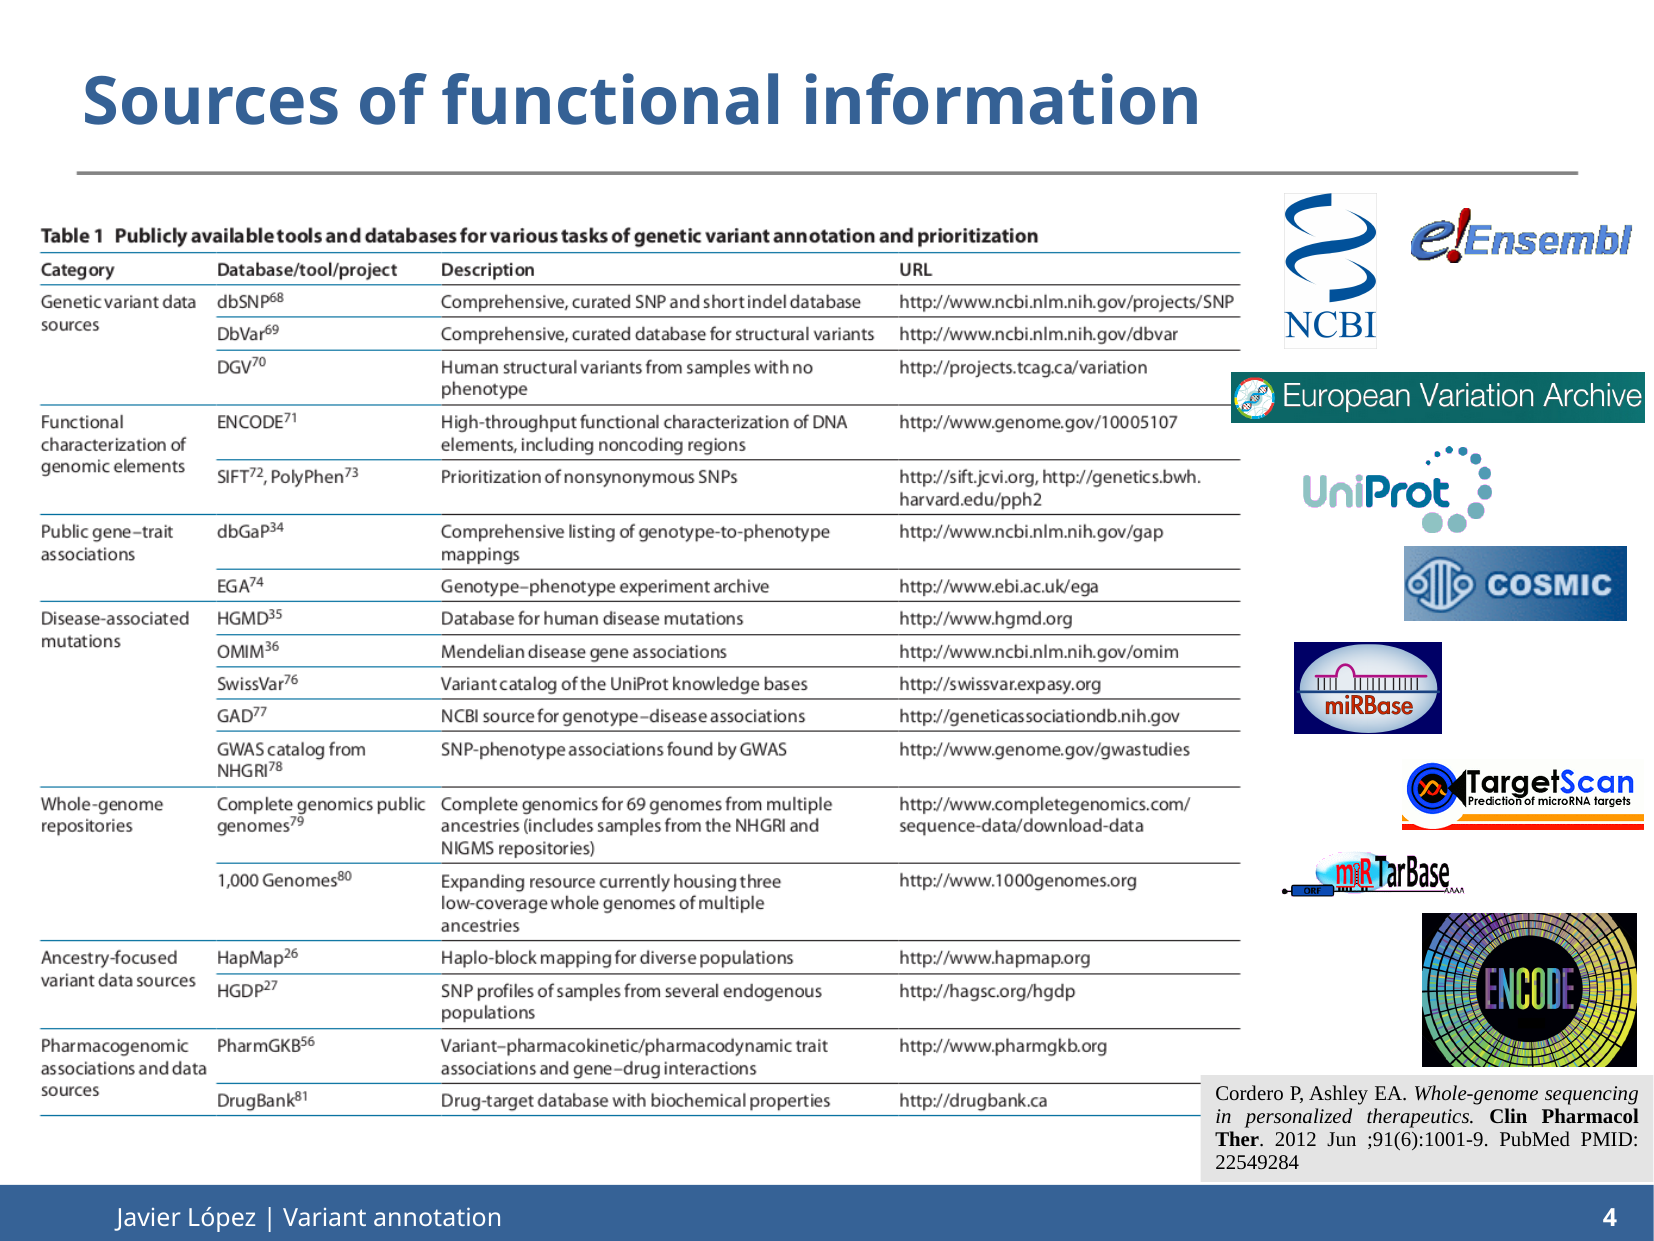

# Sources of functional information
Cordero P, Ashley EA. Whole-genome sequencing in personalized therapeutics. Clin Pharmacol Ther. 2012 Jun ;91(6):1001-9. PubMed PMID: 22549284
Javier López | Variant annotation
4